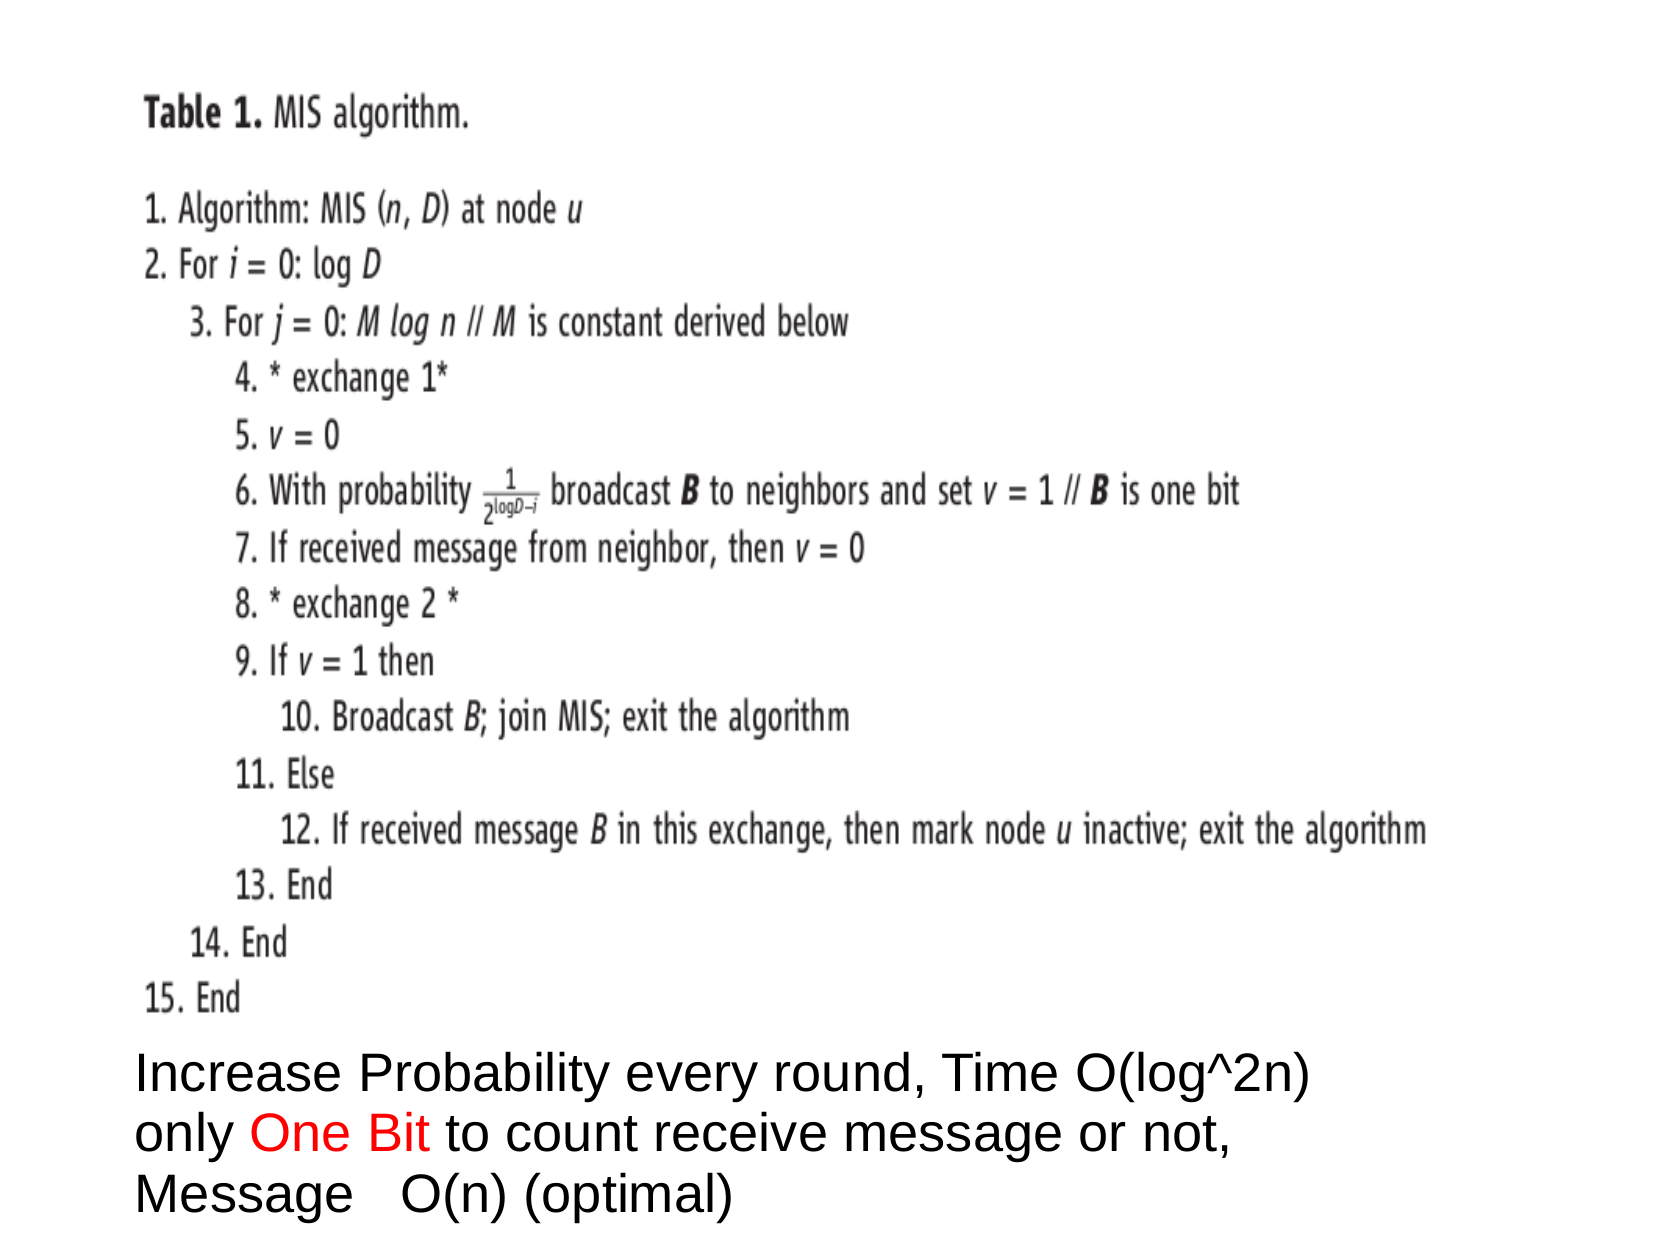

Increase Probability every round, Time O(log^2n)
only One Bit to count receive message or not,
Message O(n) (optimal)